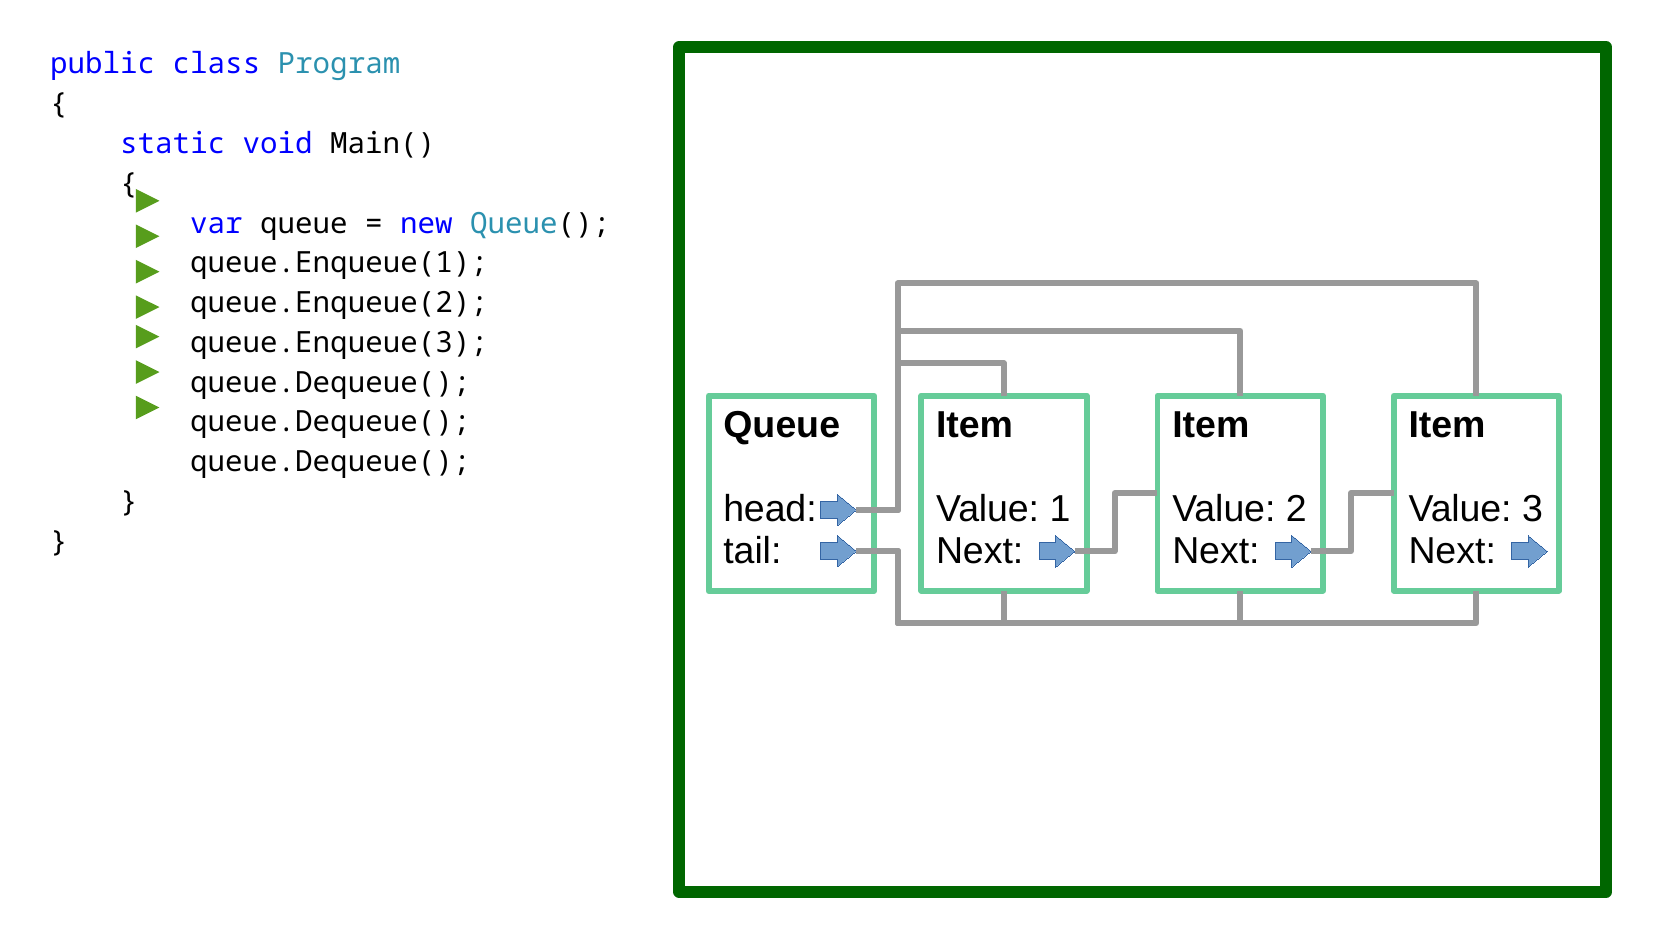

public class Program
{
 static void Main()
 {
 var queue = new Queue();
 queue.Enqueue(1);
 queue.Enqueue(2);
 queue.Enqueue(3);
 queue.Dequeue();
 queue.Dequeue();
 queue.Dequeue();
 }
}
Queue
head:
tail:
Item
Value: 1
Next:
Item
Value: 2
Next:
Item
Value: 3
Next: